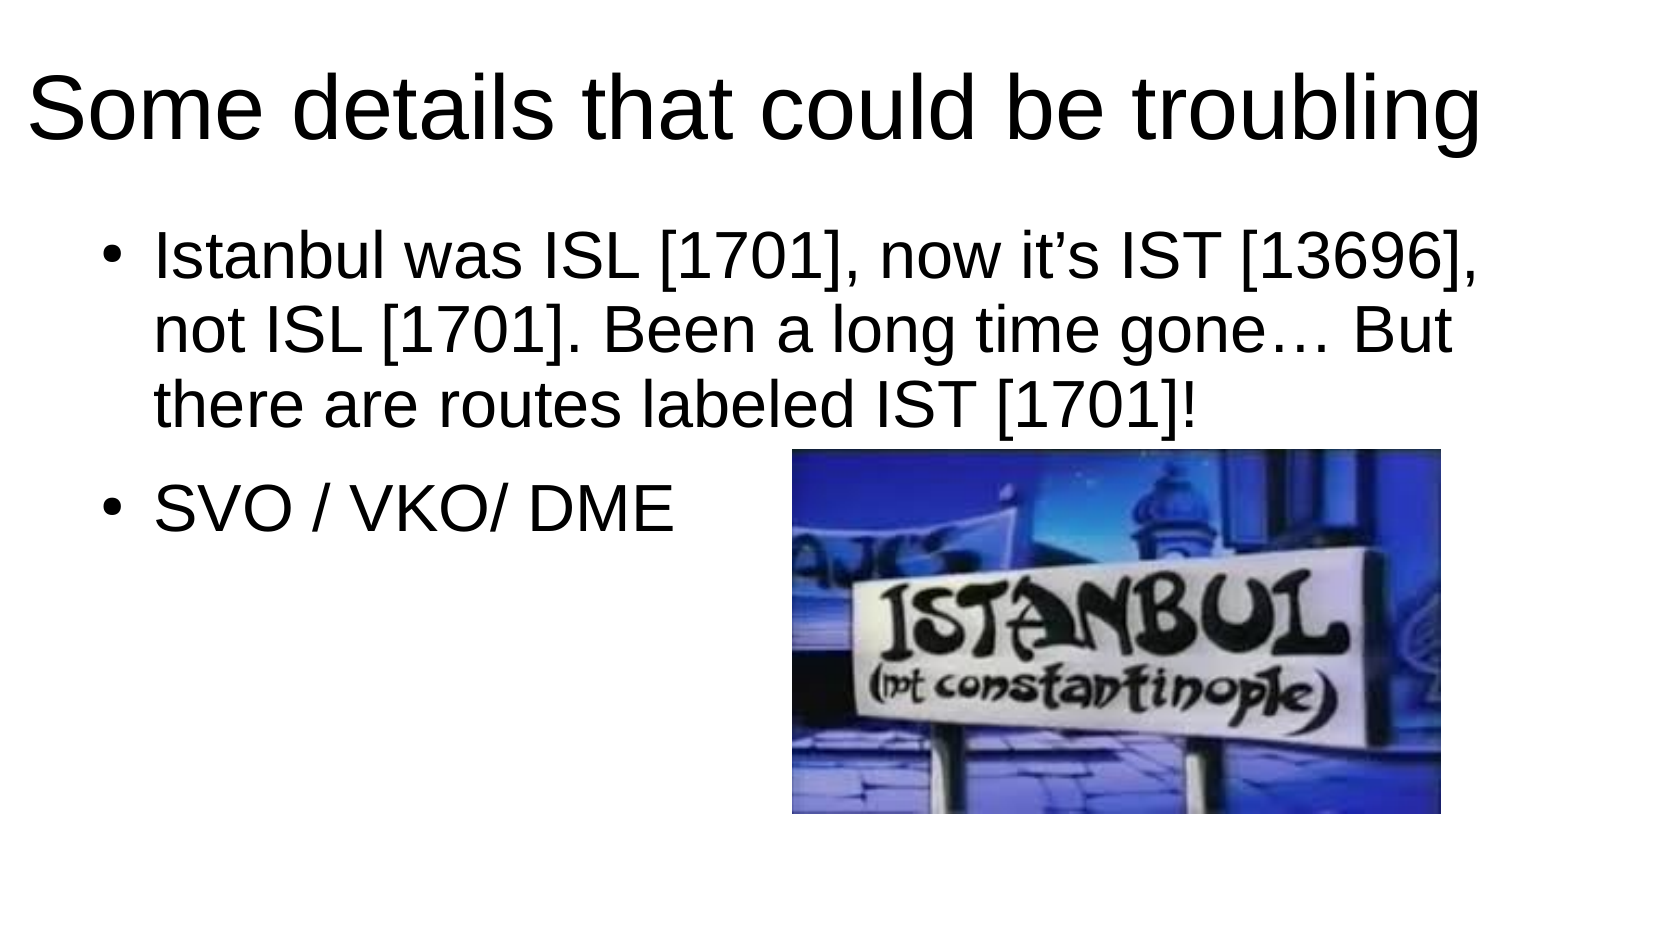

# Some details that could be troubling
Istanbul was ISL [1701], now it’s IST [13696], not ISL [1701]. Been a long time gone… But there are routes labeled IST [1701]!
SVO / VKO/ DME